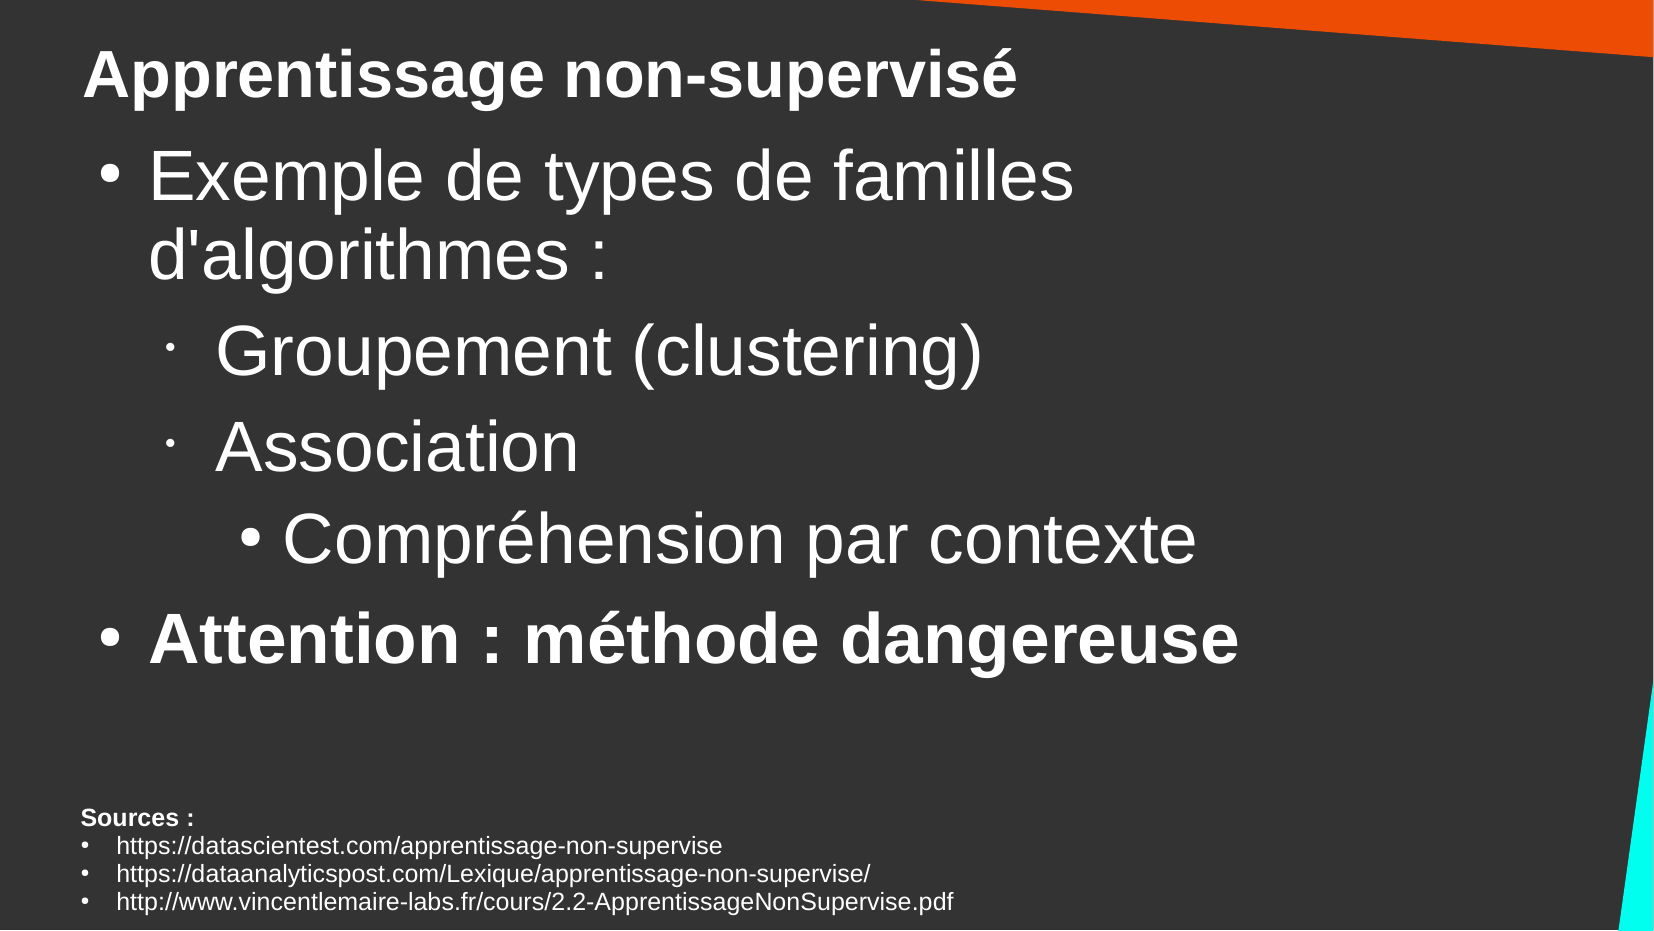

# Apprentissage non-supervisé
Exemple de types de familles d'algorithmes :
Groupement (clustering)
Association
Compréhension par contexte
Attention : méthode dangereuse
Sources :
https://datascientest.com/apprentissage-non-supervise
https://dataanalyticspost.com/Lexique/apprentissage-non-supervise/
http://www.vincentlemaire-labs.fr/cours/2.2-ApprentissageNonSupervise.pdf